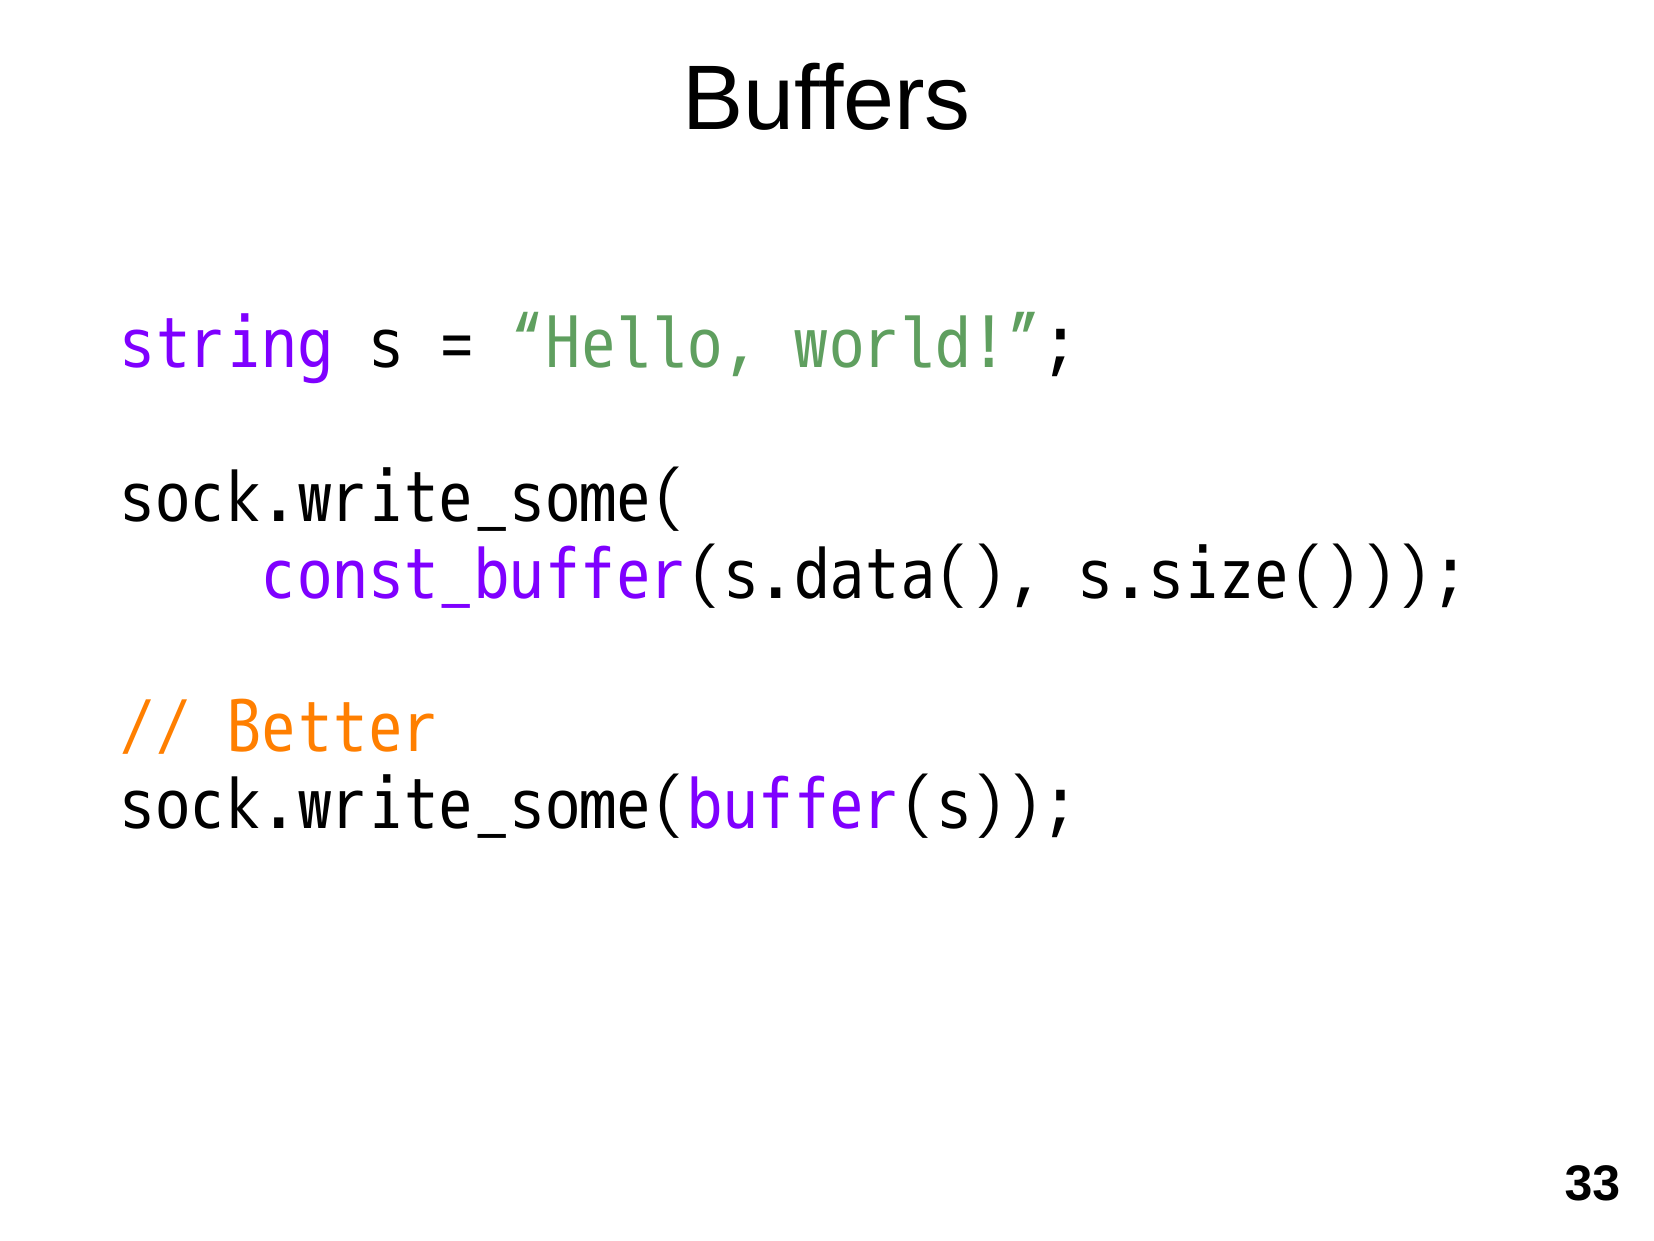

# Buffers
string s = “Hello, world!”;
sock.write_some(
 const_buffer(s.data(), s.size()));
// Better
sock.write_some(buffer(s));
33